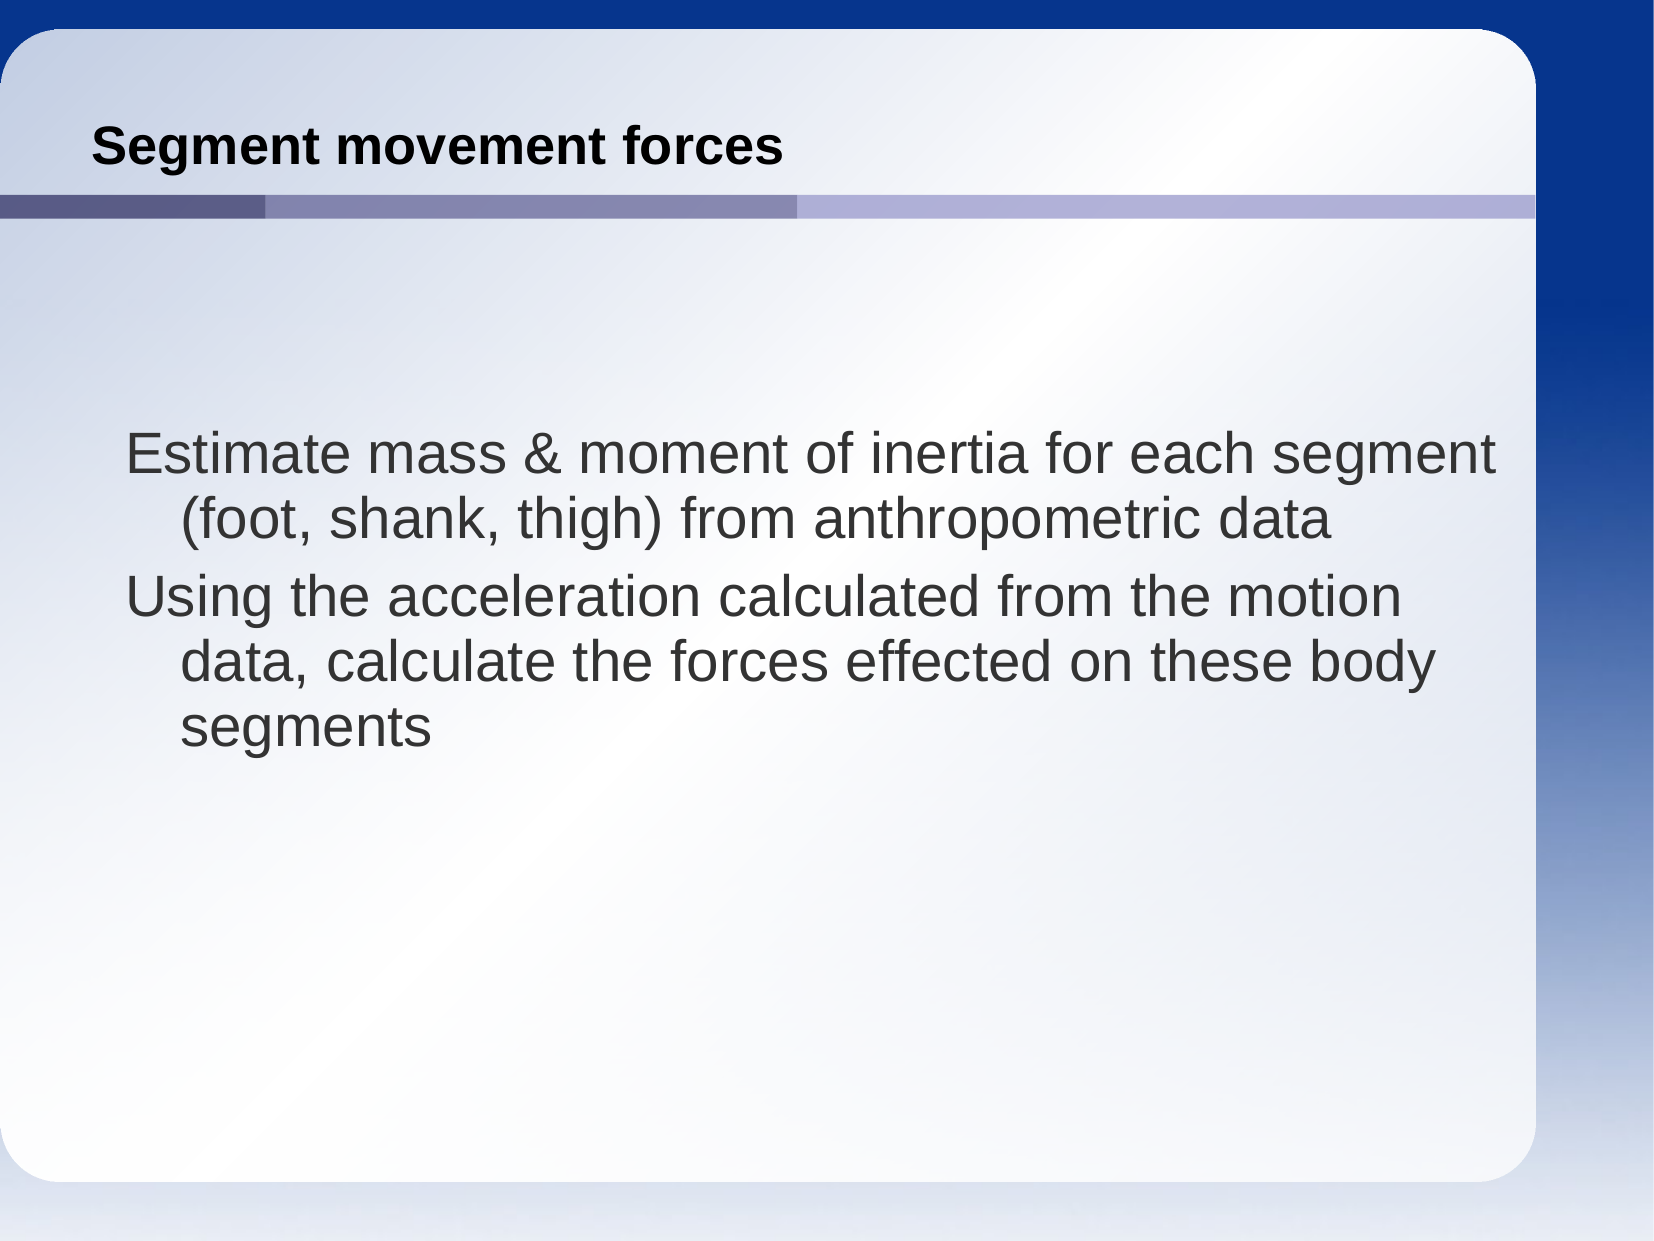

# Segment movement forces
Estimate mass & moment of inertia for each segment (foot, shank, thigh) from anthropometric data
Using the acceleration calculated from the motion data, calculate the forces effected on these body segments